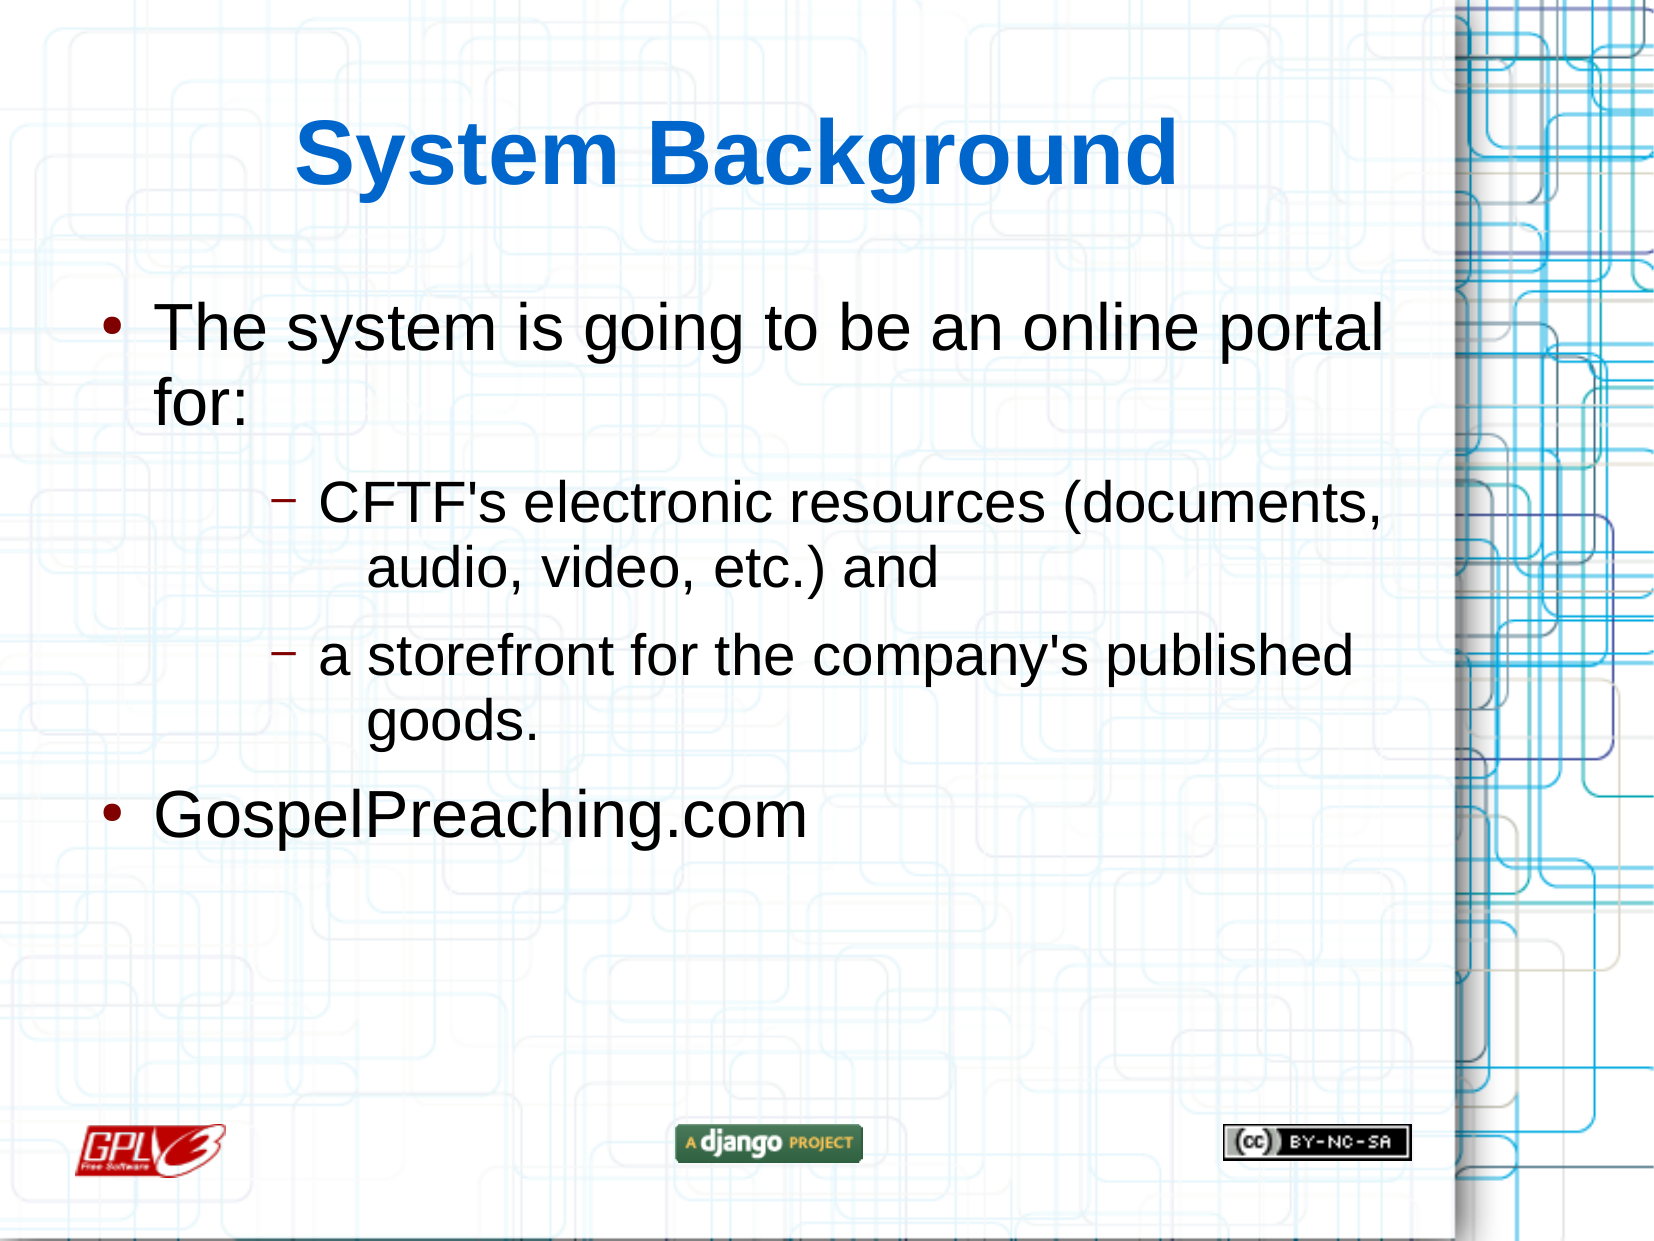

# System Background
The system is going to be an online portal for:
CFTF's electronic resources (documents, audio, video, etc.) and
a storefront for the company's published goods.
GospelPreaching.com